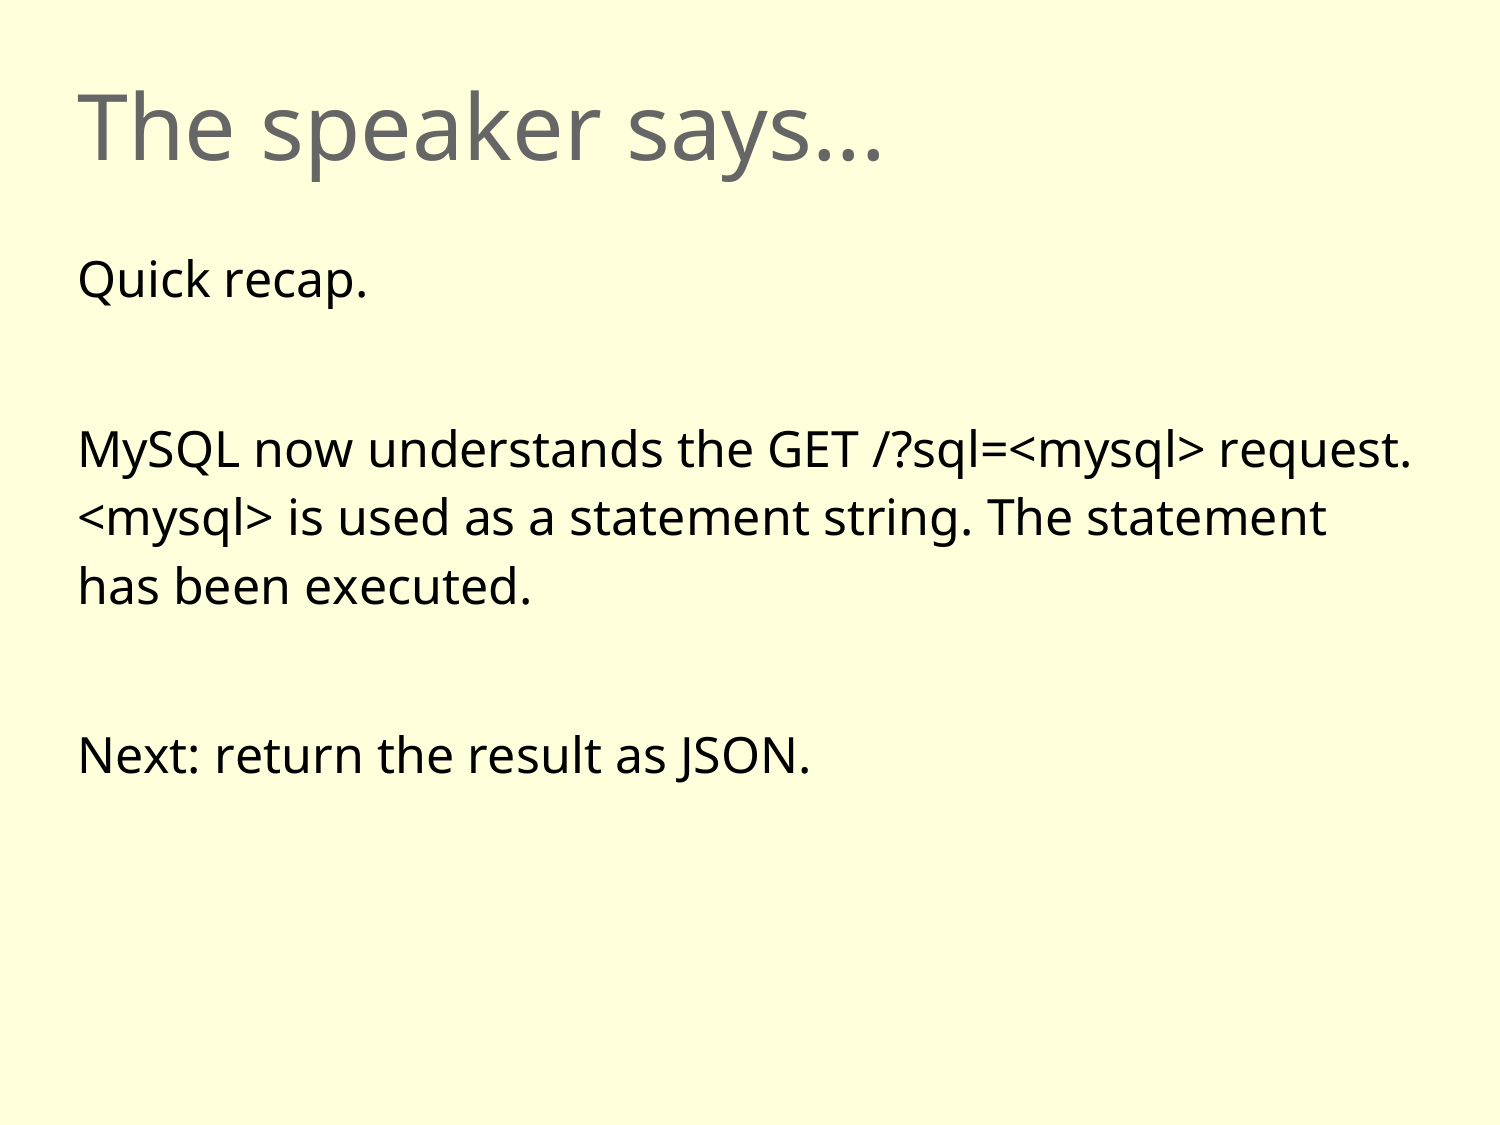

# The speaker says...
Quick recap.
MySQL now understands the GET /?sql=<mysql> request. <mysql> is used as a statement string. The statement has been executed.
Next: return the result as JSON.